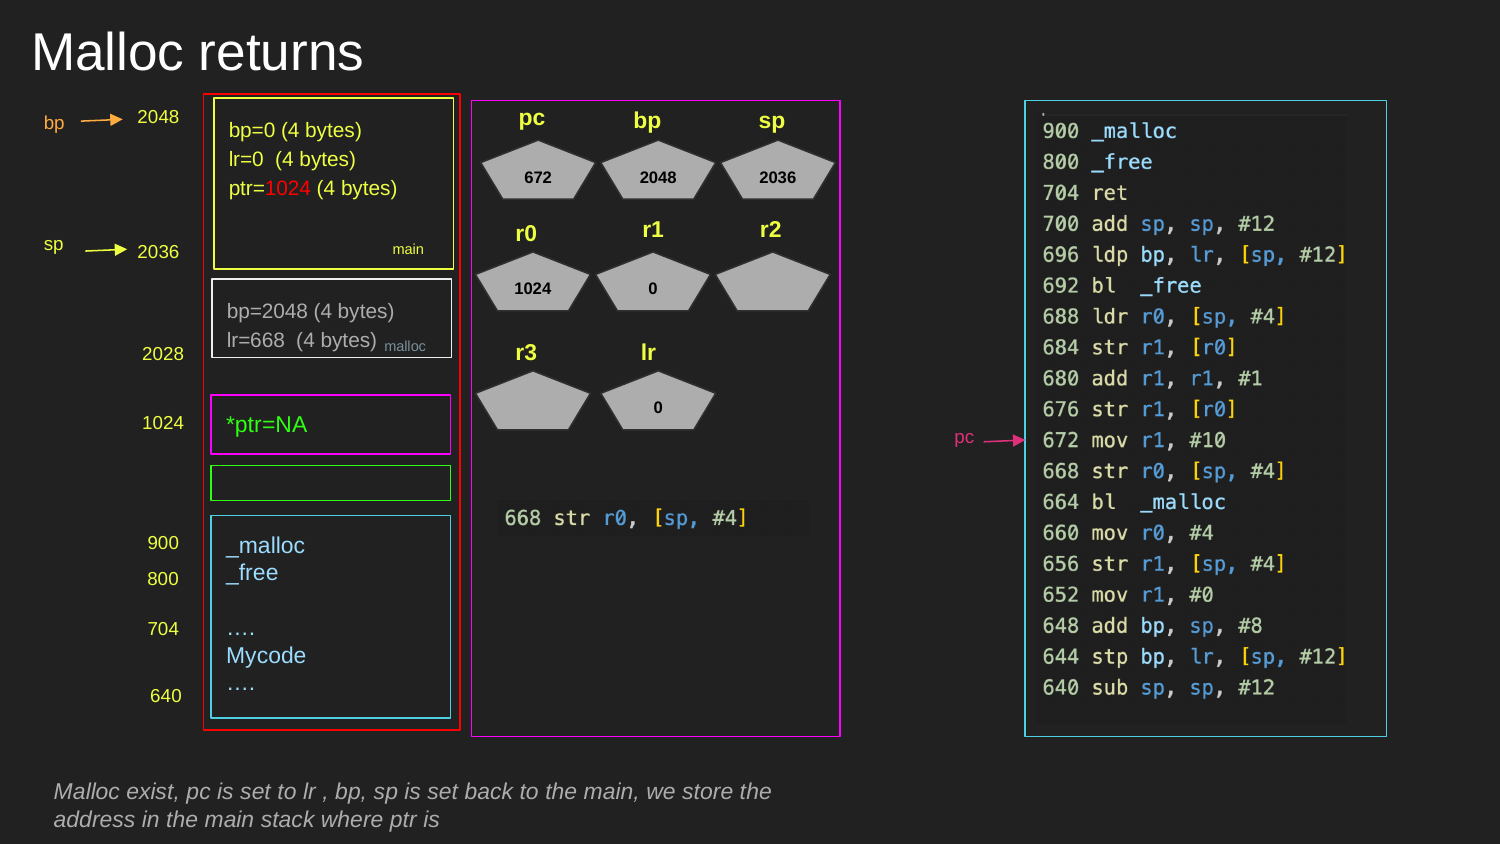

# Malloc returns
pc
2048
bp
sp
bp
bp=0 (4 bytes)
lr=0 (4 bytes)
ptr=1024 (4 bytes)
672
2048
2036
r1
r2
r0
sp
2036
main
1024
0
bp=2048 (4 bytes)
lr=668 (4 bytes)
malloc
r3
lr
2028
0
*ptr=NA
1024
pc
900
_malloc
_free
….
Mycode
….
800
704
640
Malloc exist, pc is set to lr , bp, sp is set back to the main, we store the address in the main stack where ptr is